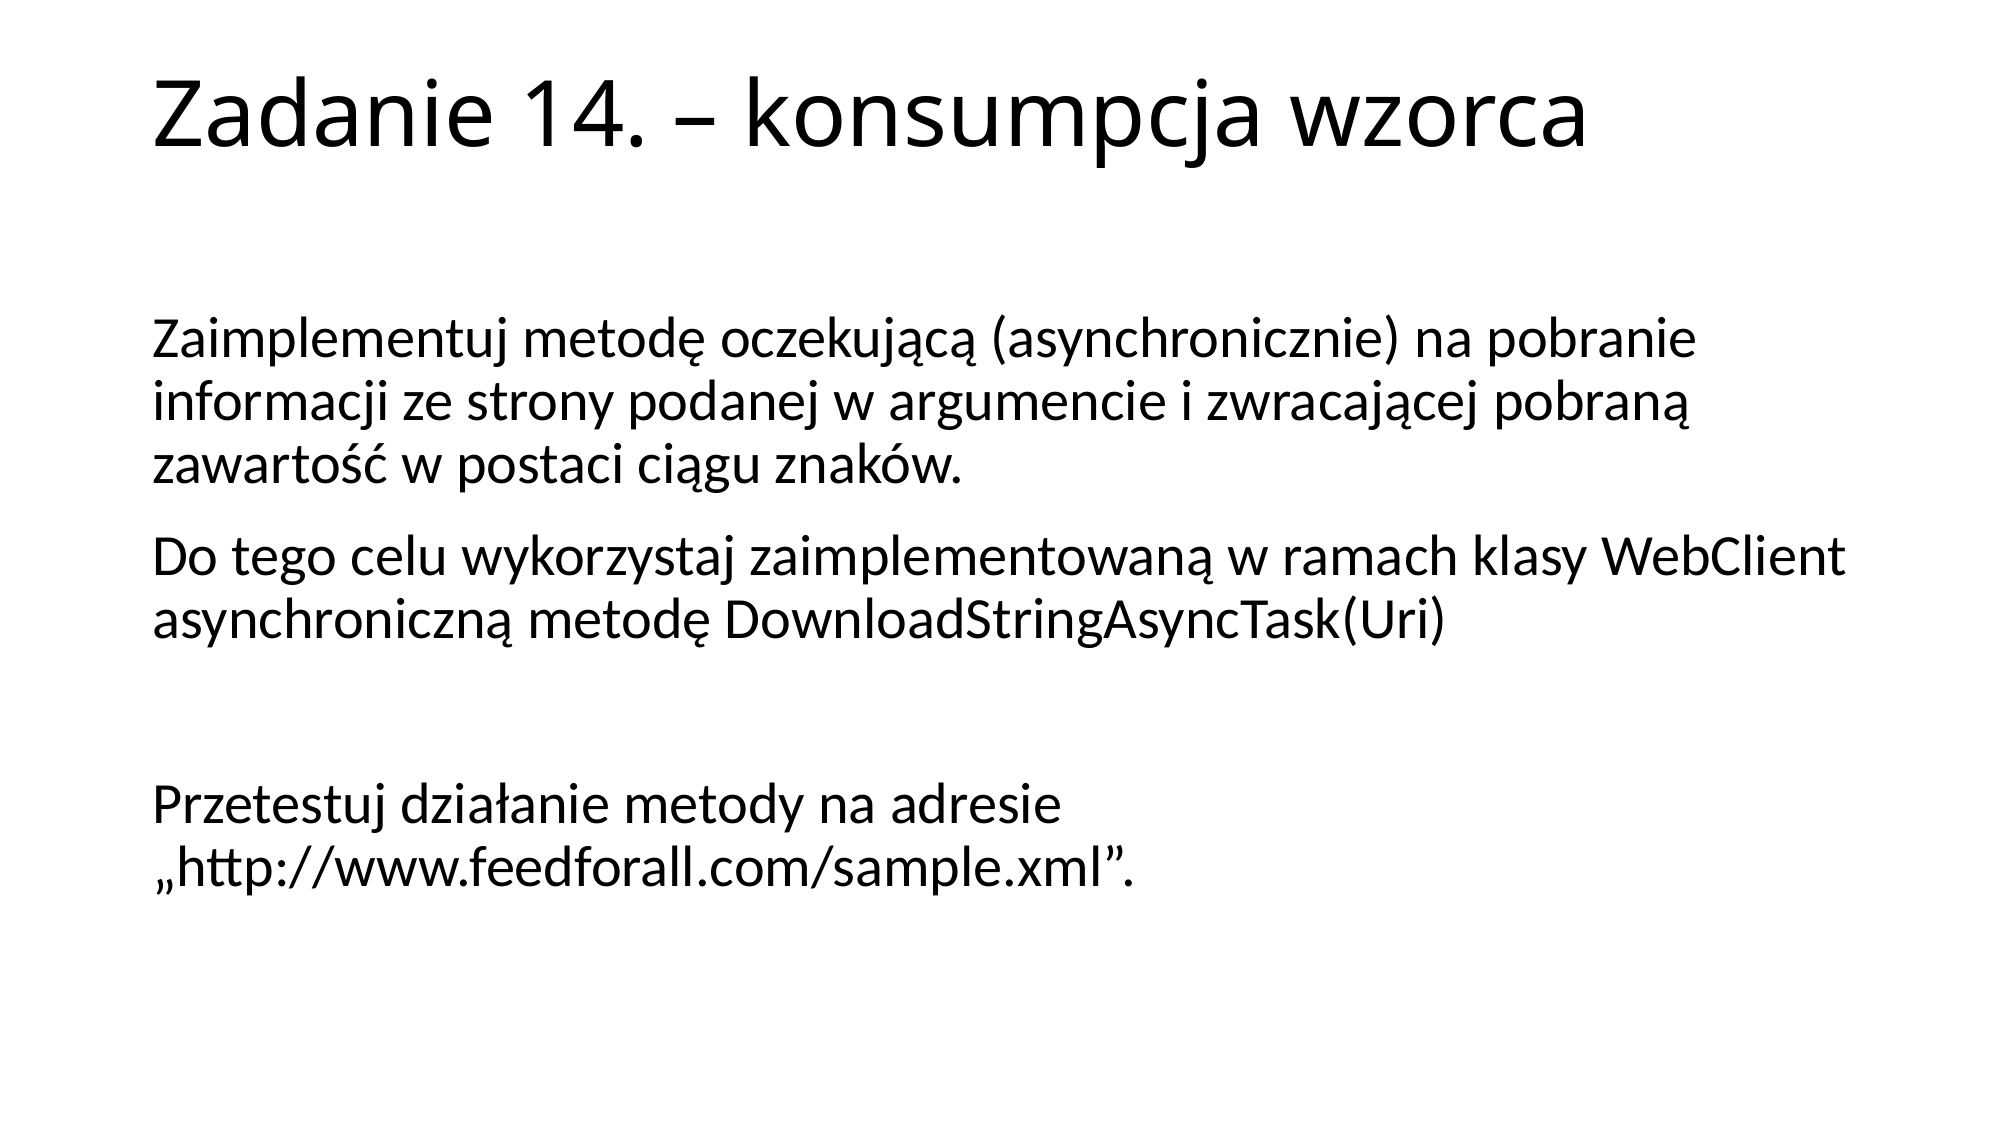

# Zadanie 14. – konsumpcja wzorca
Zaimplementuj metodę oczekującą (asynchronicznie) na pobranie informacji ze strony podanej w argumencie i zwracającej pobraną zawartość w postaci ciągu znaków.
Do tego celu wykorzystaj zaimplementowaną w ramach klasy WebClient asynchroniczną metodę DownloadStringAsyncTask(Uri)
Przetestuj działanie metody na adresie „http://www.feedforall.com/sample.xml”.